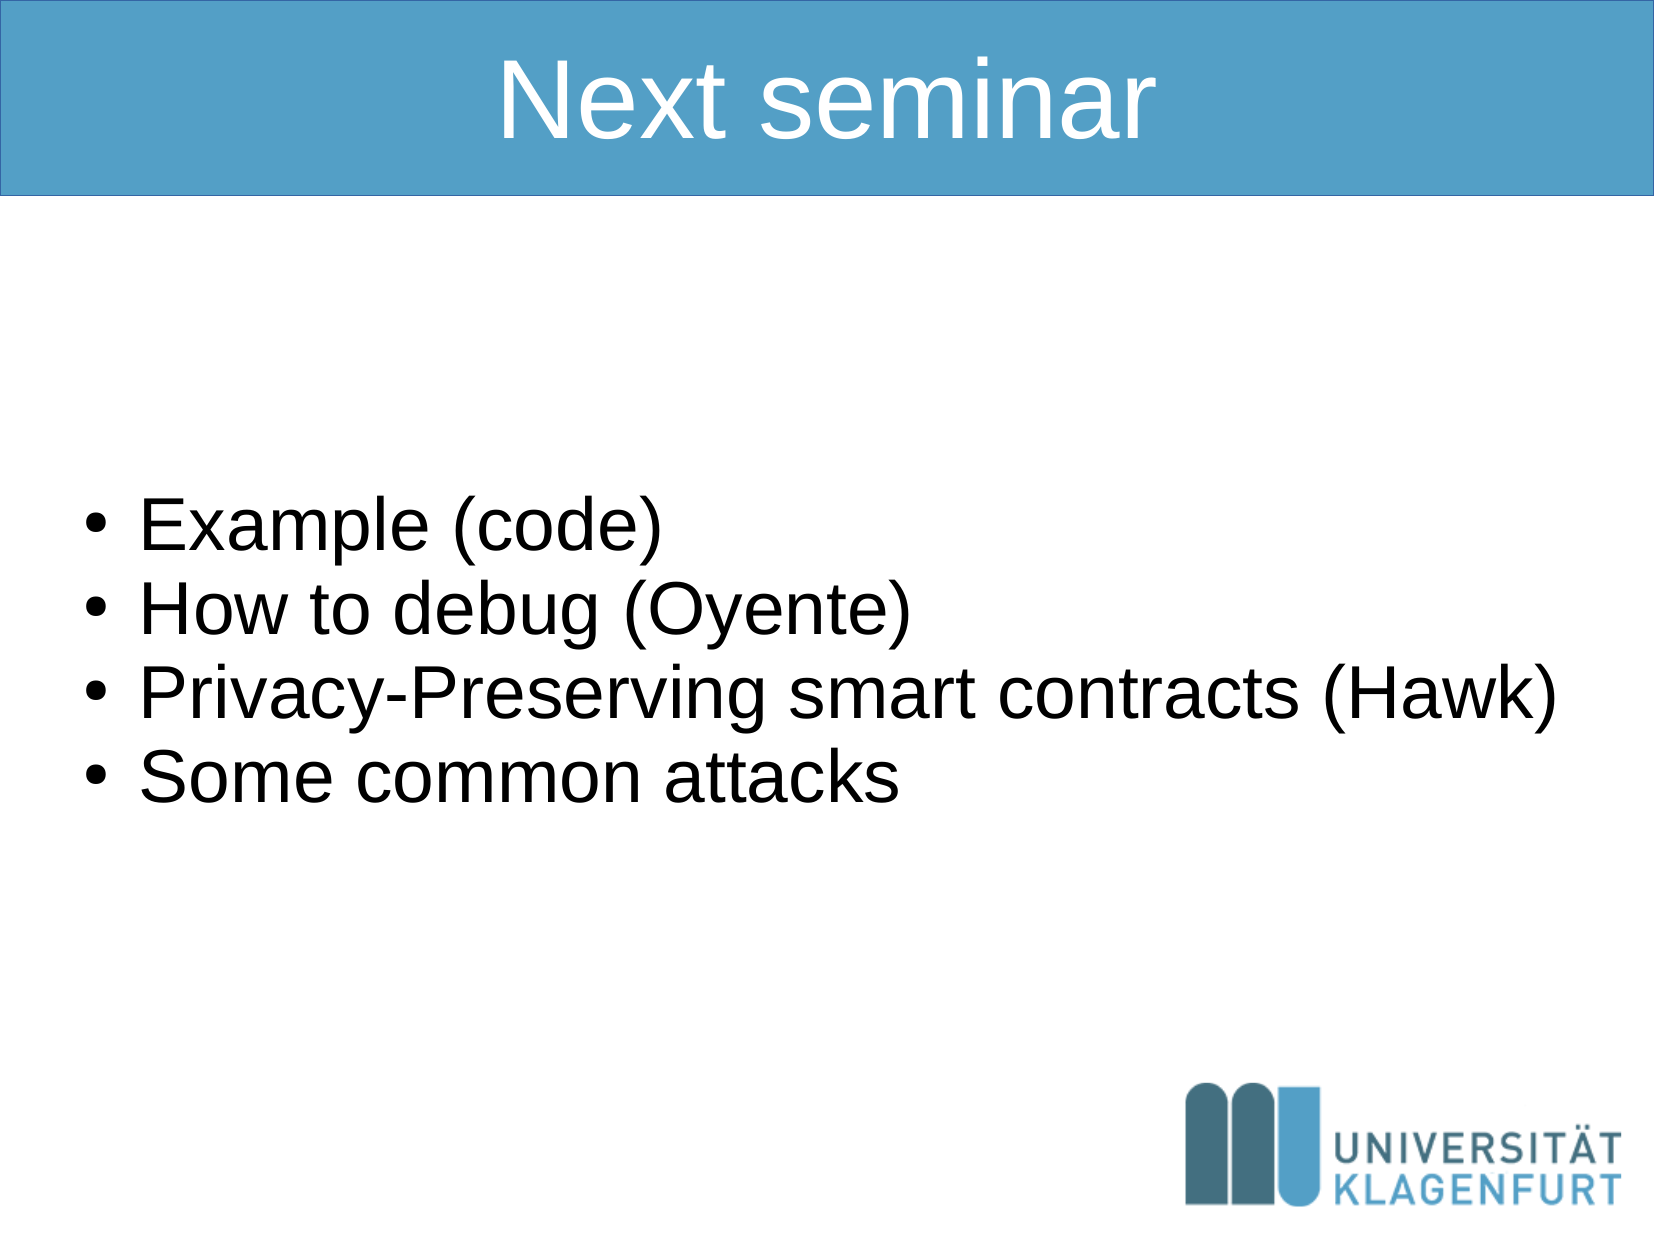

# Next seminar
 Example (code)
 How to debug (Oyente)
 Privacy-Preserving smart contracts (Hawk)
 Some common attacks